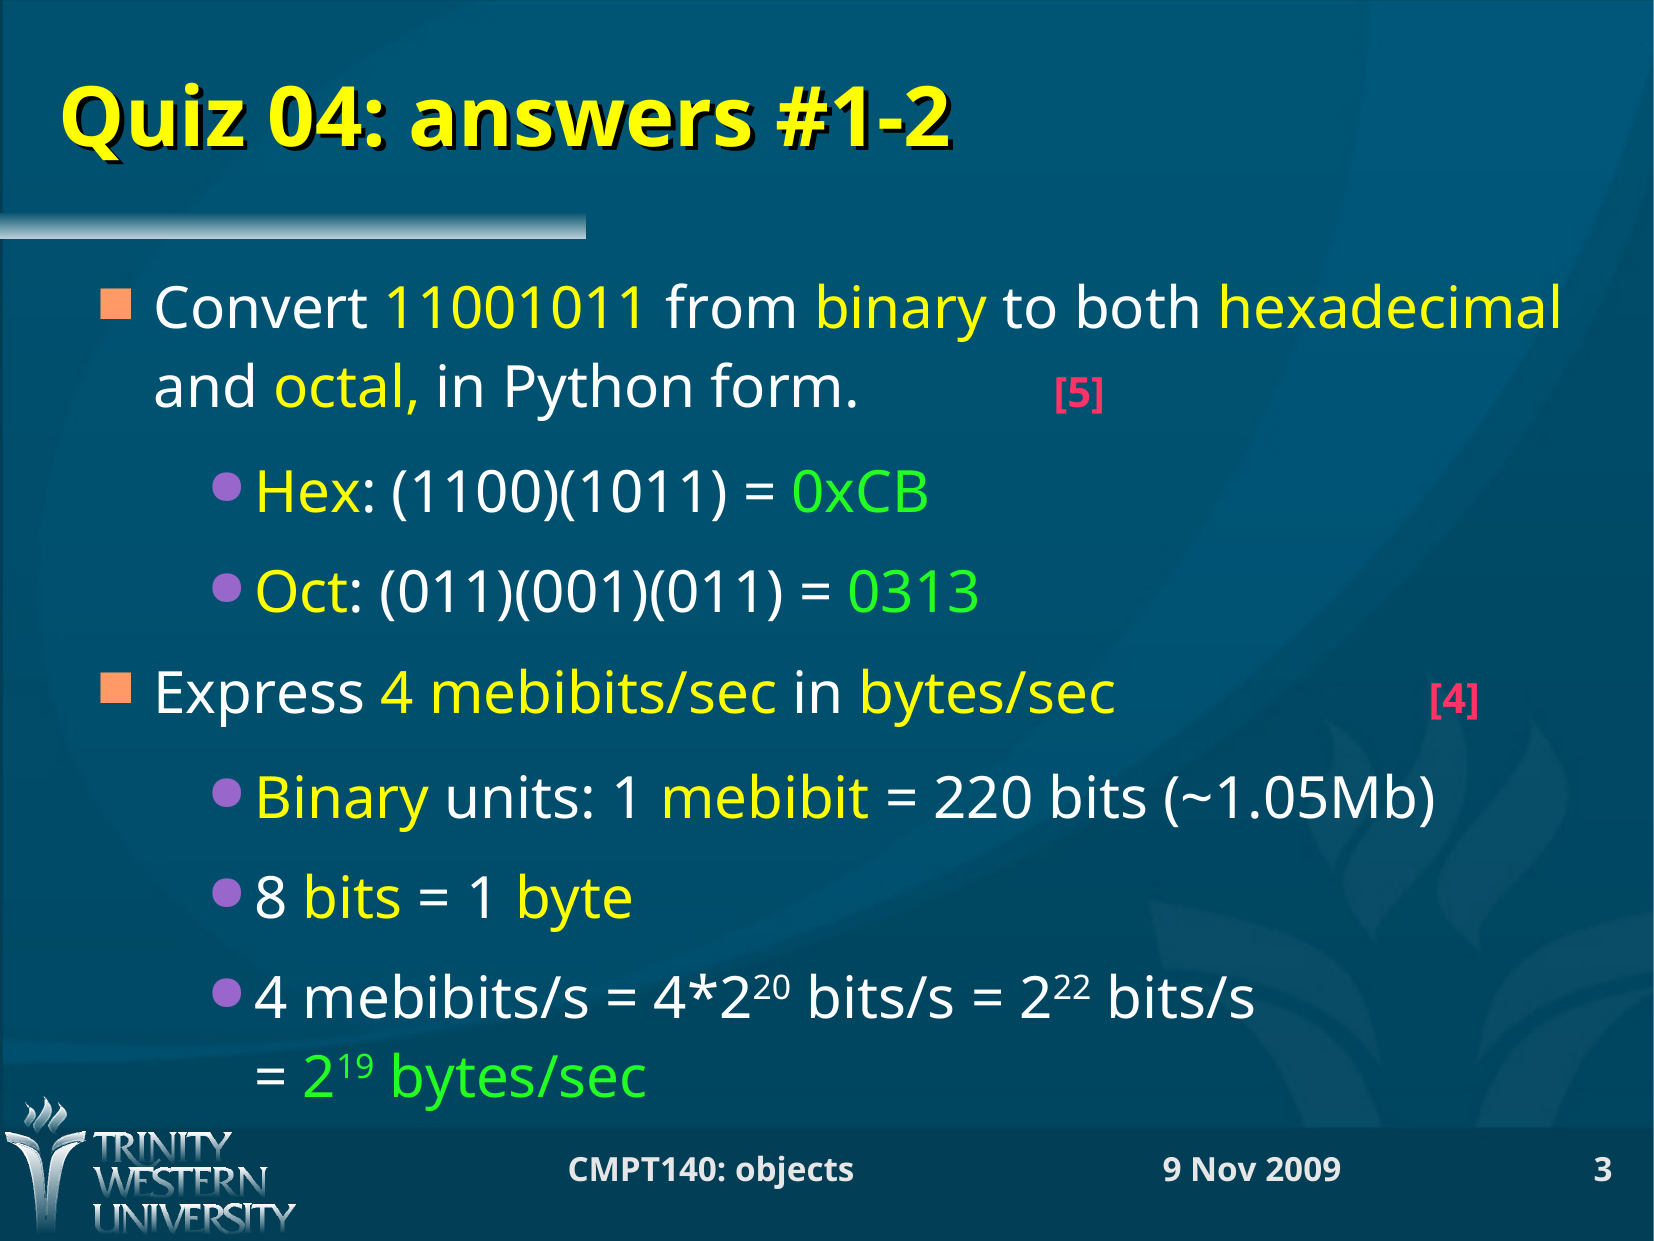

# Quiz 04: answers #1-2
Convert 11001011 from binary to both hexadecimal and octal, in Python form.			[5]
Hex: (1100)(1011) = 0xCB
Oct: (011)(001)(011) = 0313
Express 4 mebibits/sec in bytes/sec					[4]
Binary units: 1 mebibit = 220 bits (~1.05Mb)
8 bits = 1 byte
4 mebibits/s = 4*220 bits/s = 222 bits/s
= 219 bytes/sec
CMPT140: objects
9 Nov 2009
3